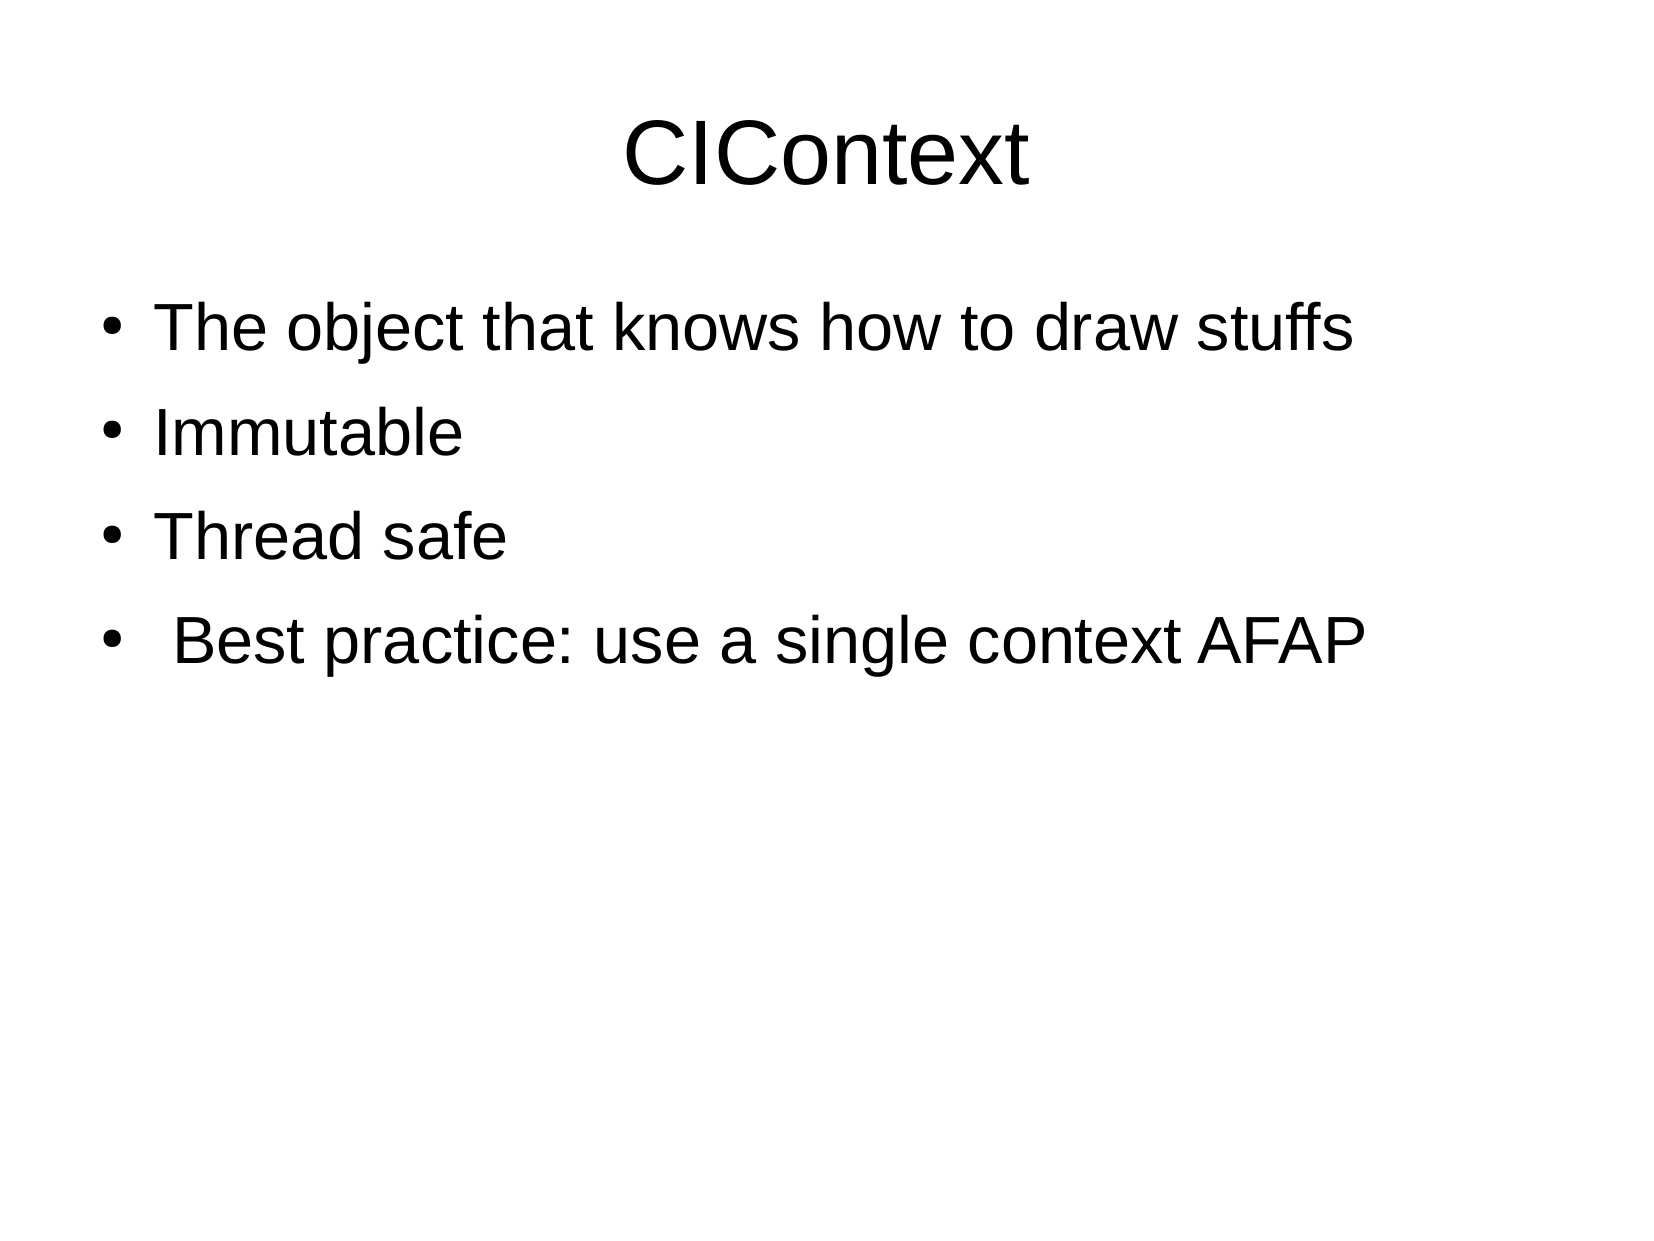

# CIContext
The object that knows how to draw stuffs
Immutable
Thread safe
 Best practice: use a single context AFAP